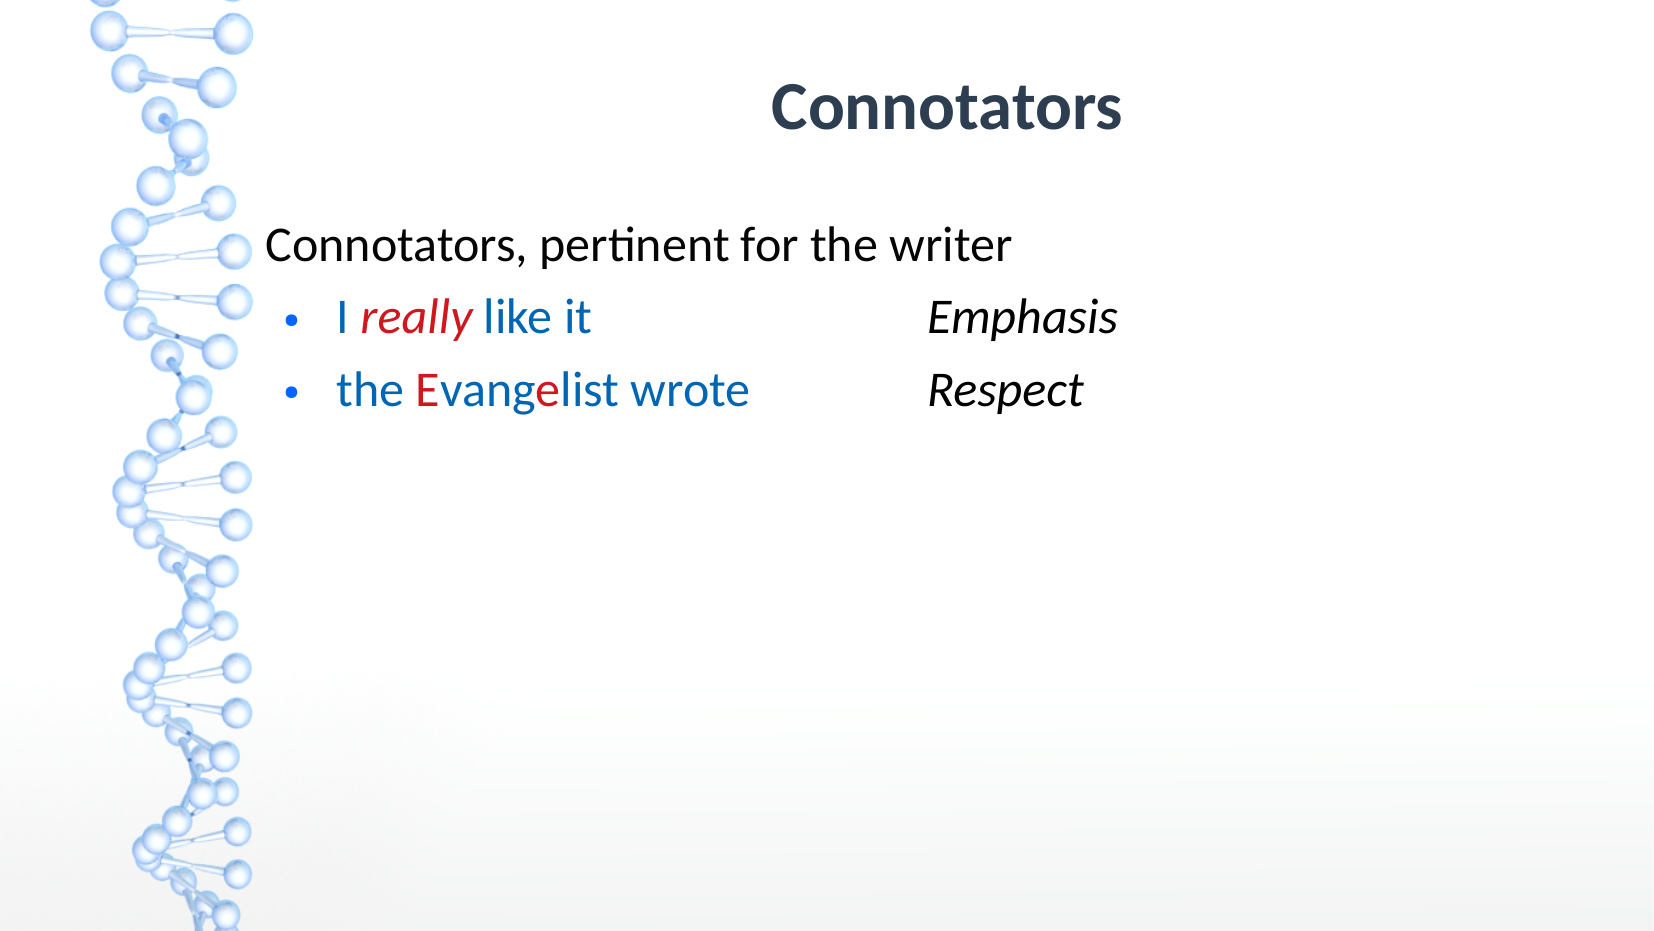

Connotators
# Connotators, pertinent for the writer
I really like it					Emphasis
the Evangelist wrote			Respect